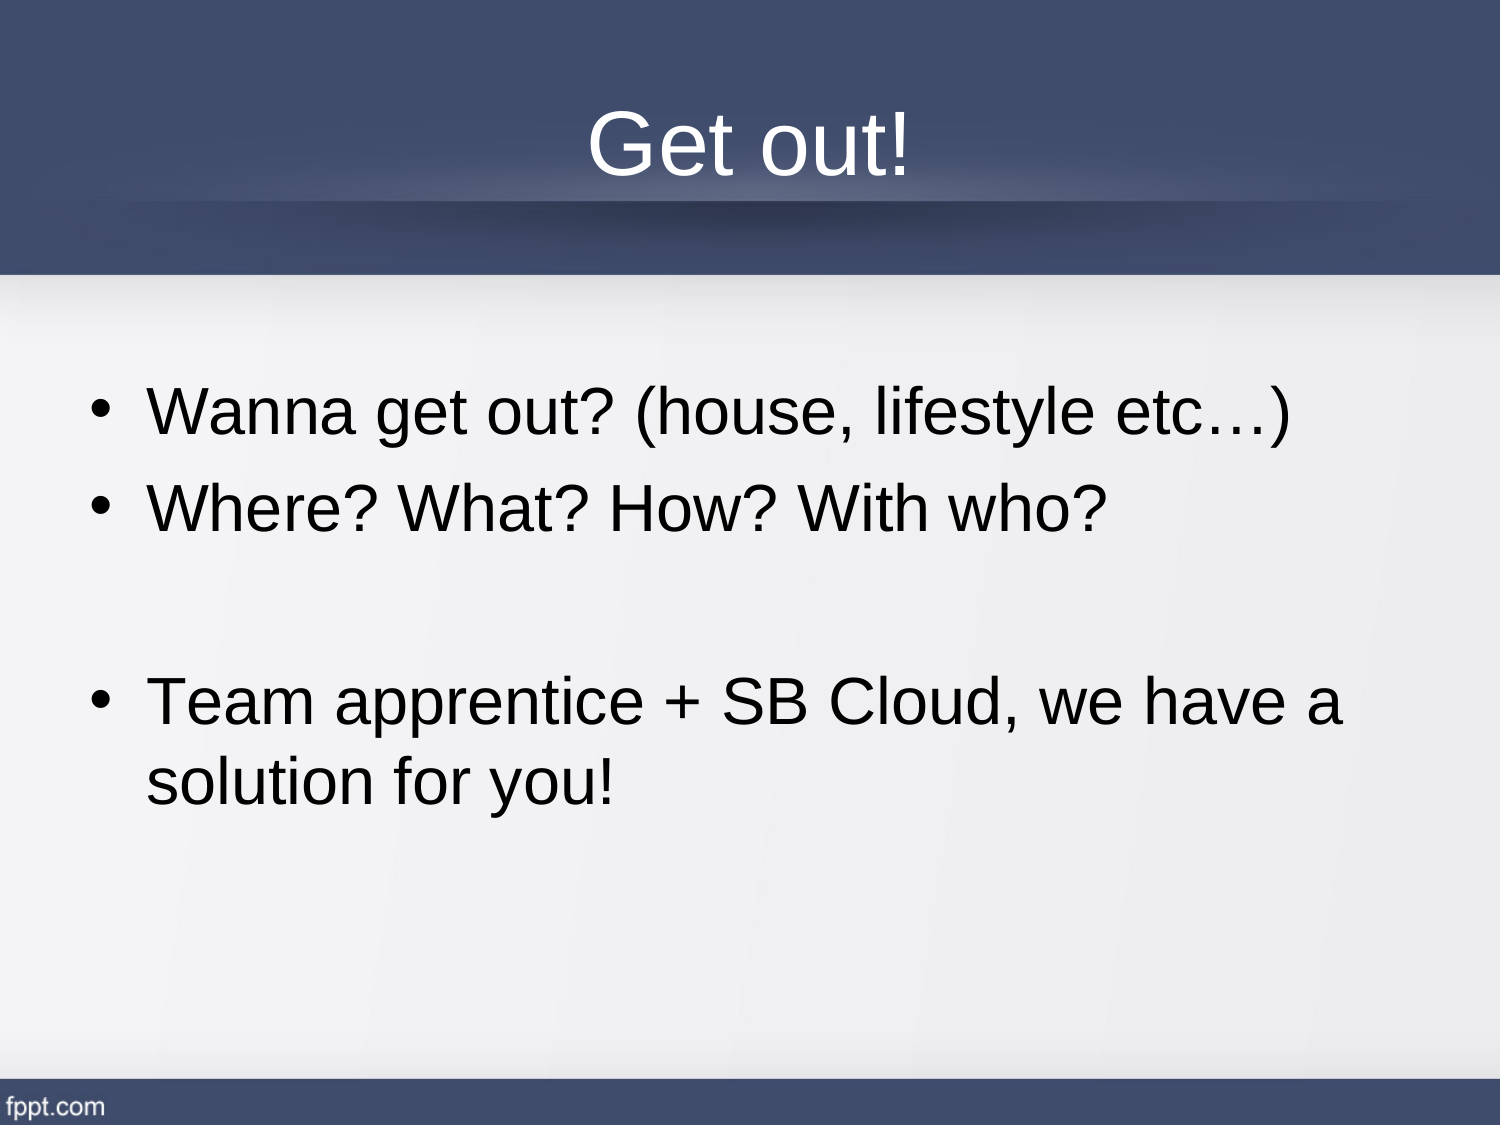

# Get out!
Wanna get out? (house, lifestyle etc…)
Where? What? How? With who?
Team apprentice + SB Cloud, we have a solution for you!